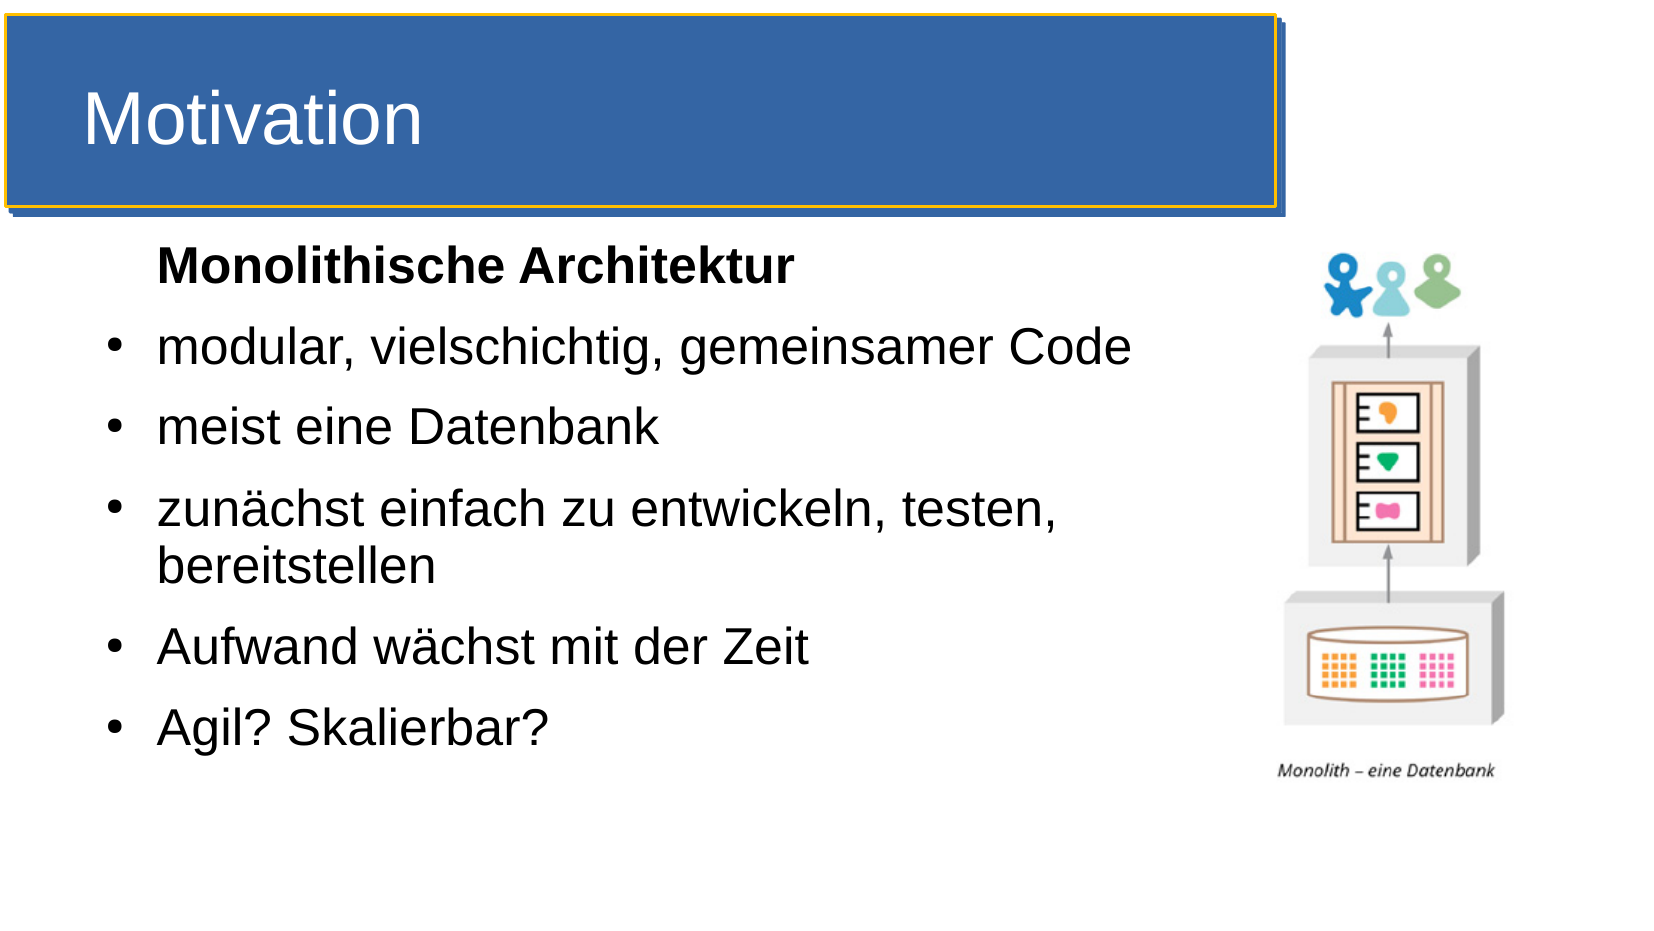

# Motivation
Monolithische Architektur
modular, vielschichtig, gemeinsamer Code
meist eine Datenbank
zunächst einfach zu entwickeln, testen, bereitstellen
Aufwand wächst mit der Zeit
Agil? Skalierbar?